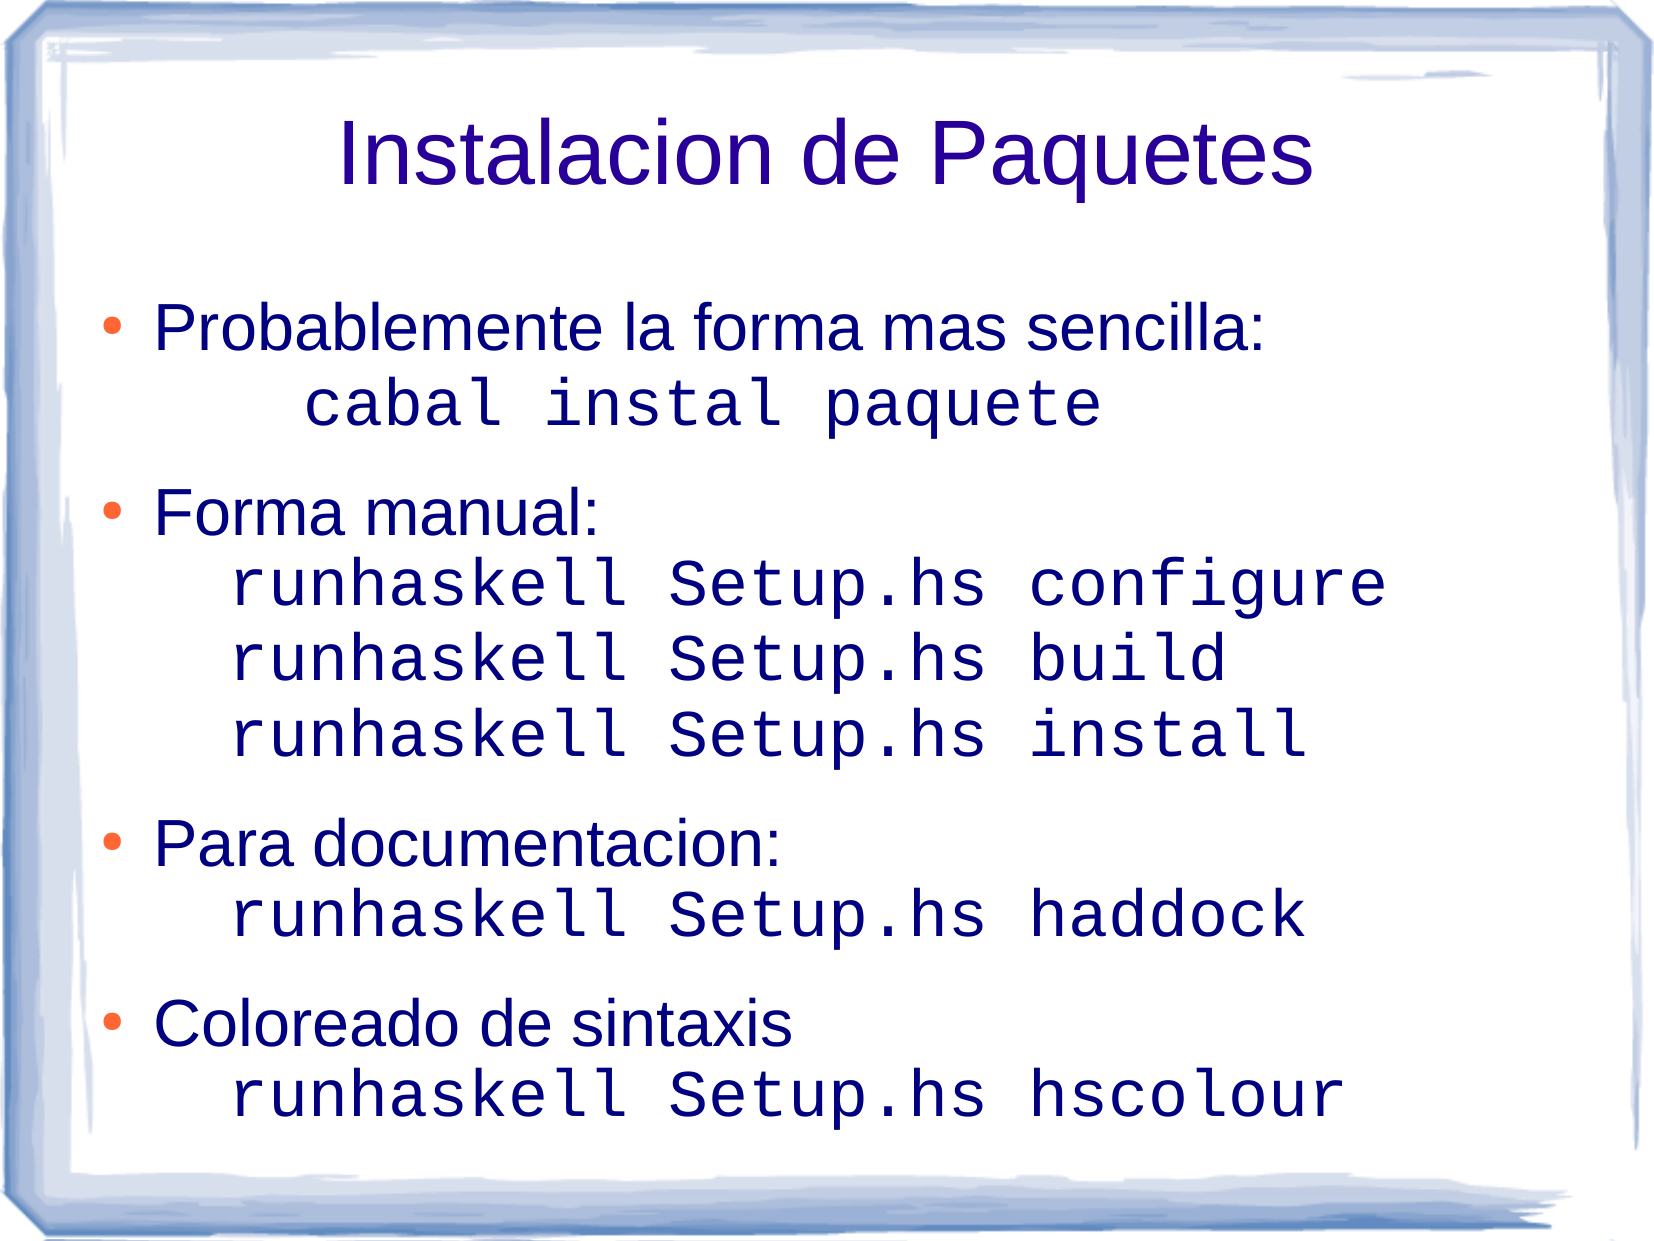

# Instalacion de Paquetes
Probablemente la forma mas sencilla:
		cabal instal paquete
Forma manual:
	runhaskell Setup.hs configure
	runhaskell Setup.hs build
	runhaskell Setup.hs install
Para documentacion:
	runhaskell Setup.hs haddock
Coloreado de sintaxis
	runhaskell Setup.hs hscolour